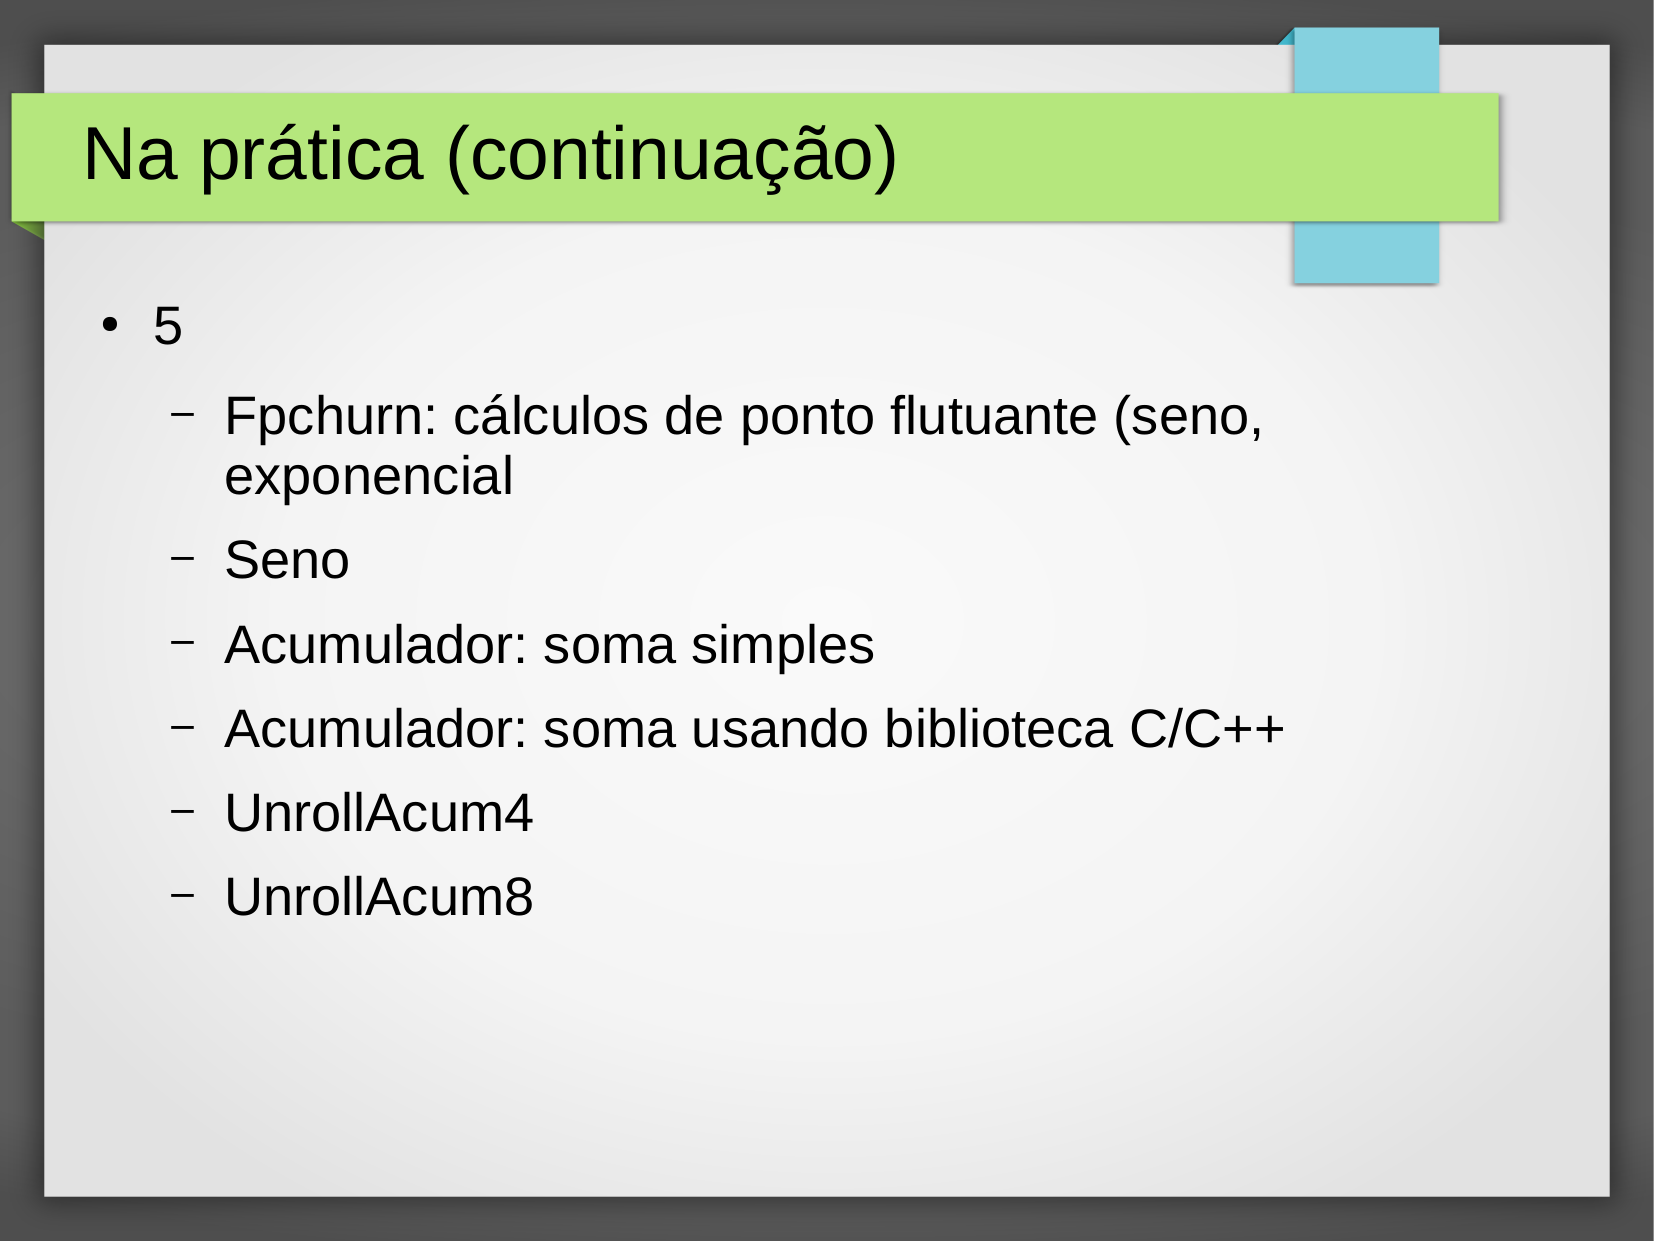

# Na prática (continuação)
5
Fpchurn: cálculos de ponto flutuante (seno, exponencial
Seno
Acumulador: soma simples
Acumulador: soma usando biblioteca C/C++
UnrollAcum4
UnrollAcum8